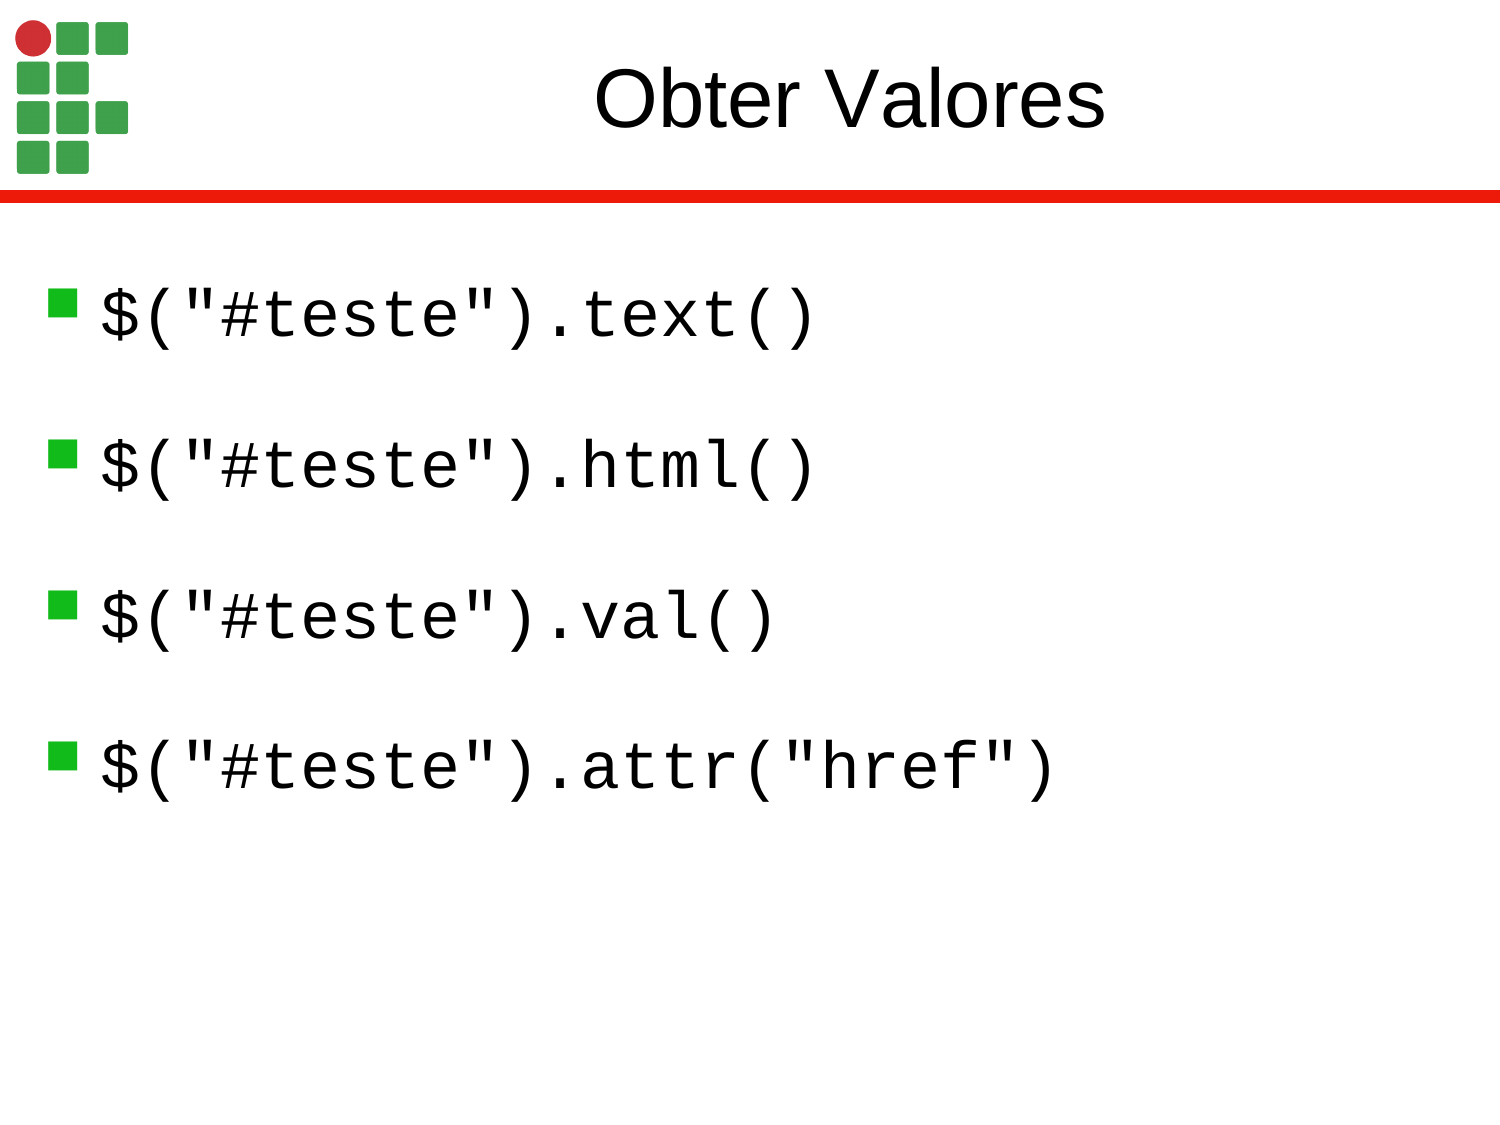

# Obter Valores
$("#teste").text()
$("#teste").html()
$("#teste").val()
$("#teste").attr("href")